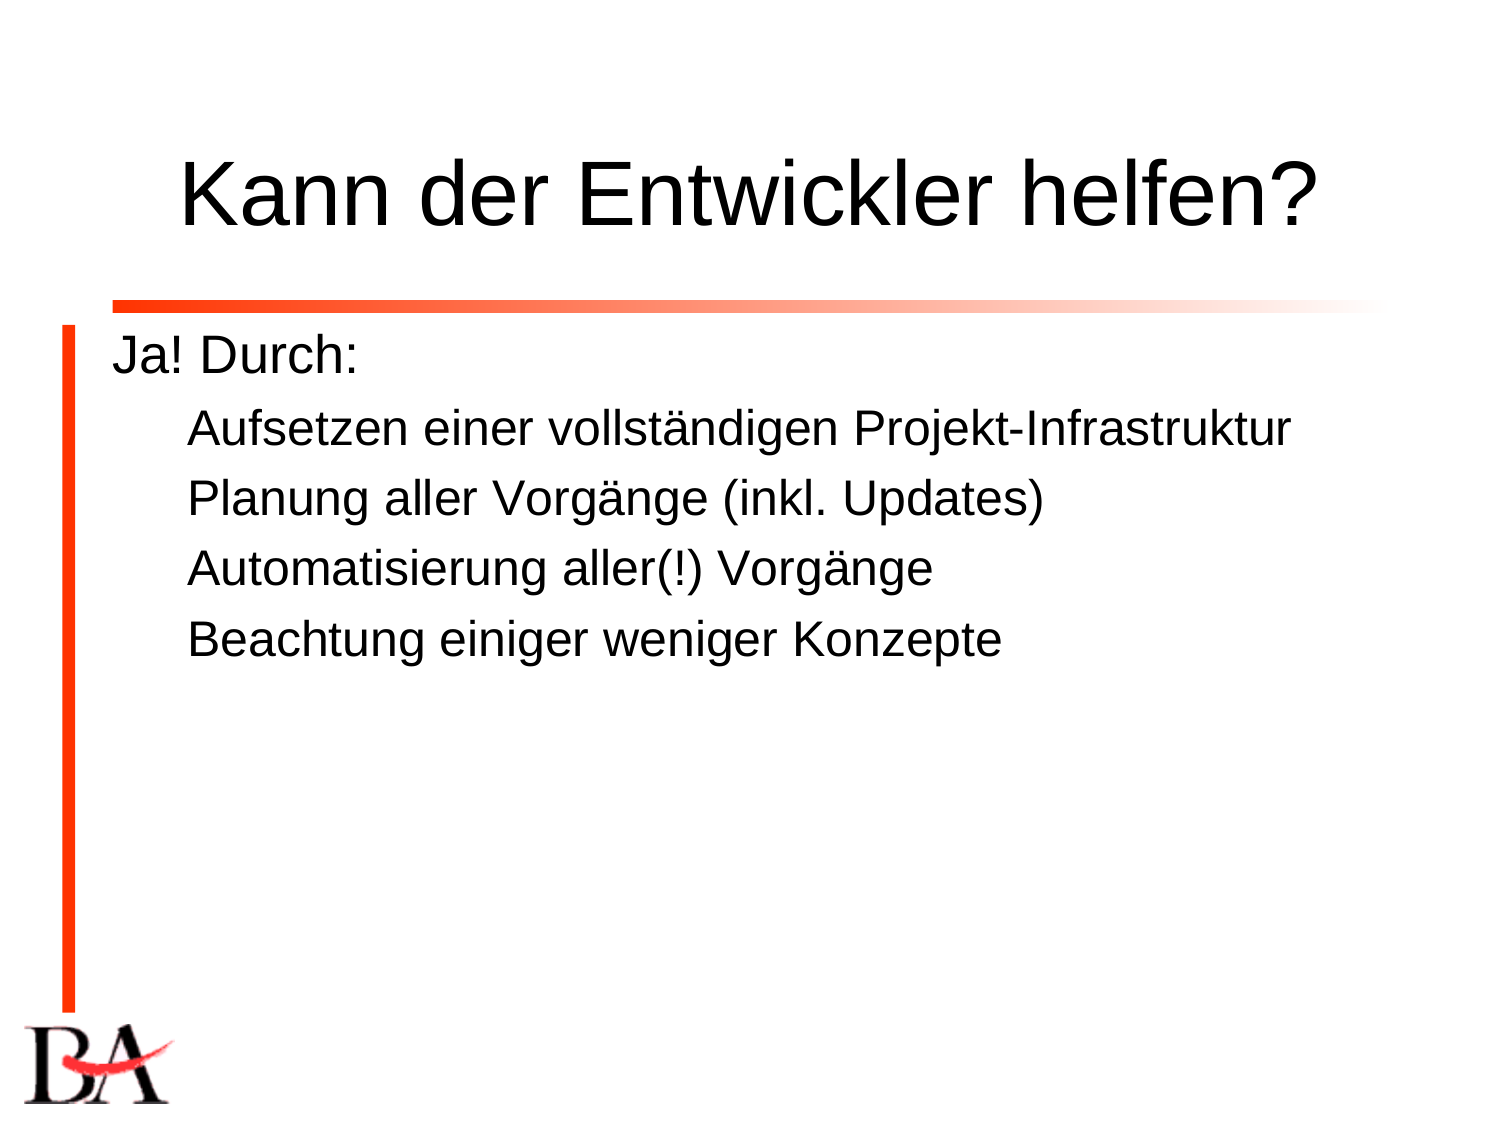

# Kann der Entwickler helfen?
Ja! Durch:
Aufsetzen einer vollständigen Projekt-Infrastruktur
Planung aller Vorgänge (inkl. Updates)
Automatisierung aller(!) Vorgänge
Beachtung einiger weniger Konzepte